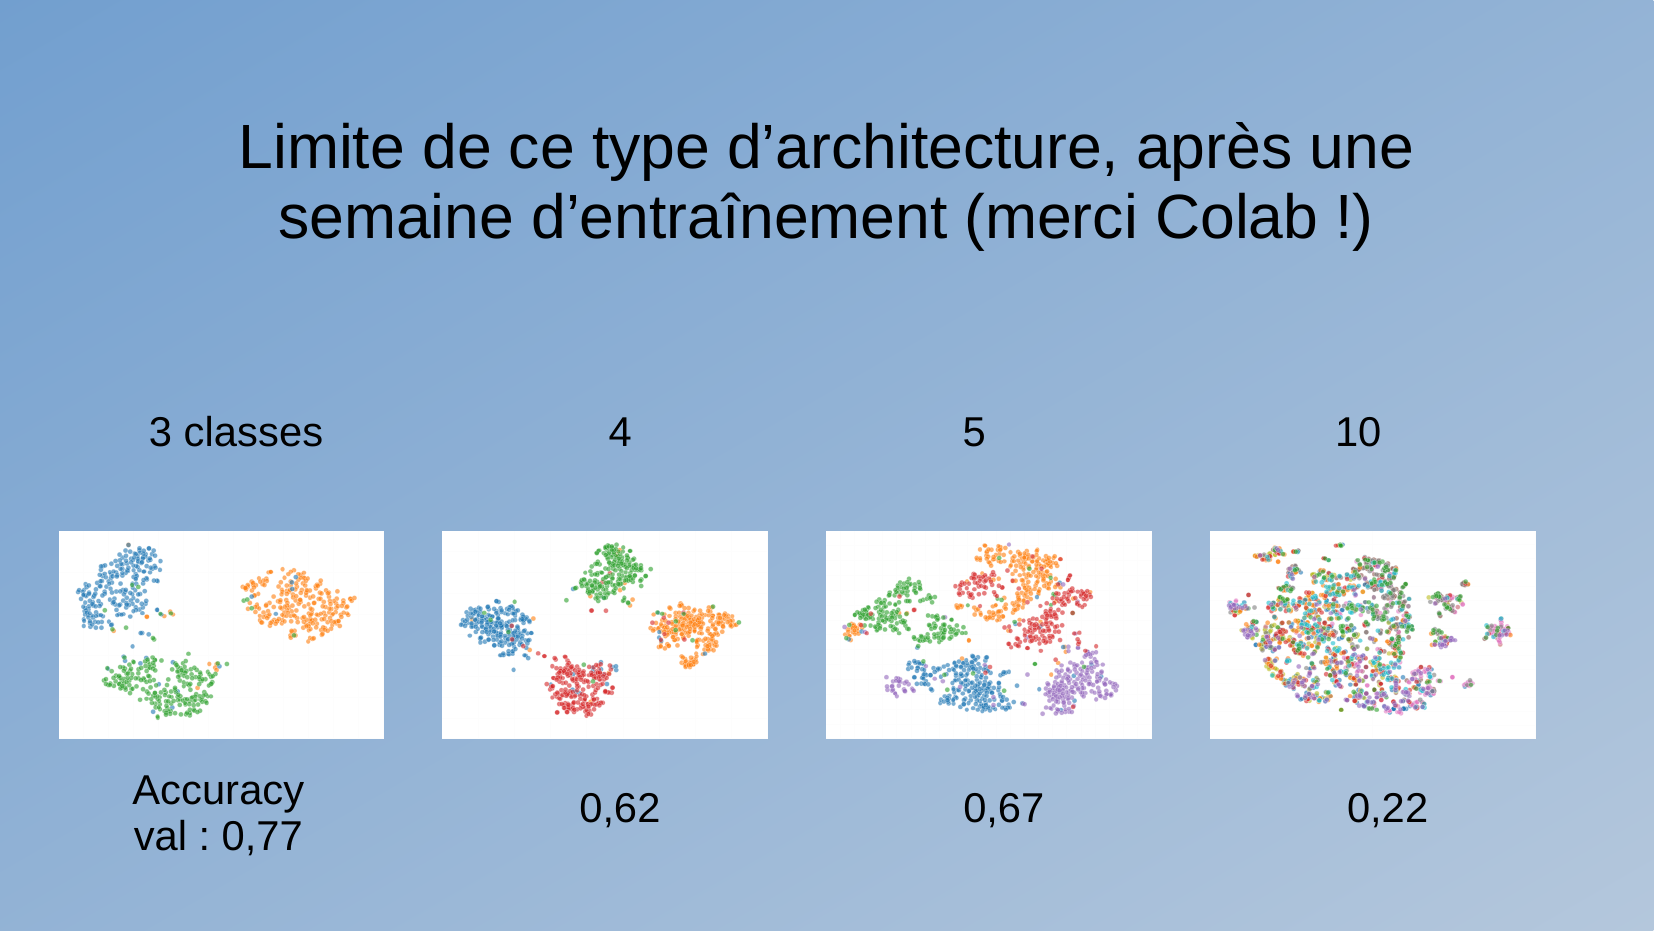

# Limite de ce type d’architecture, après une semaine d’entraînement (merci Colab !)
3 classes
4
5
10
0,62
0,67
0,22
Accuracy val : 0,77